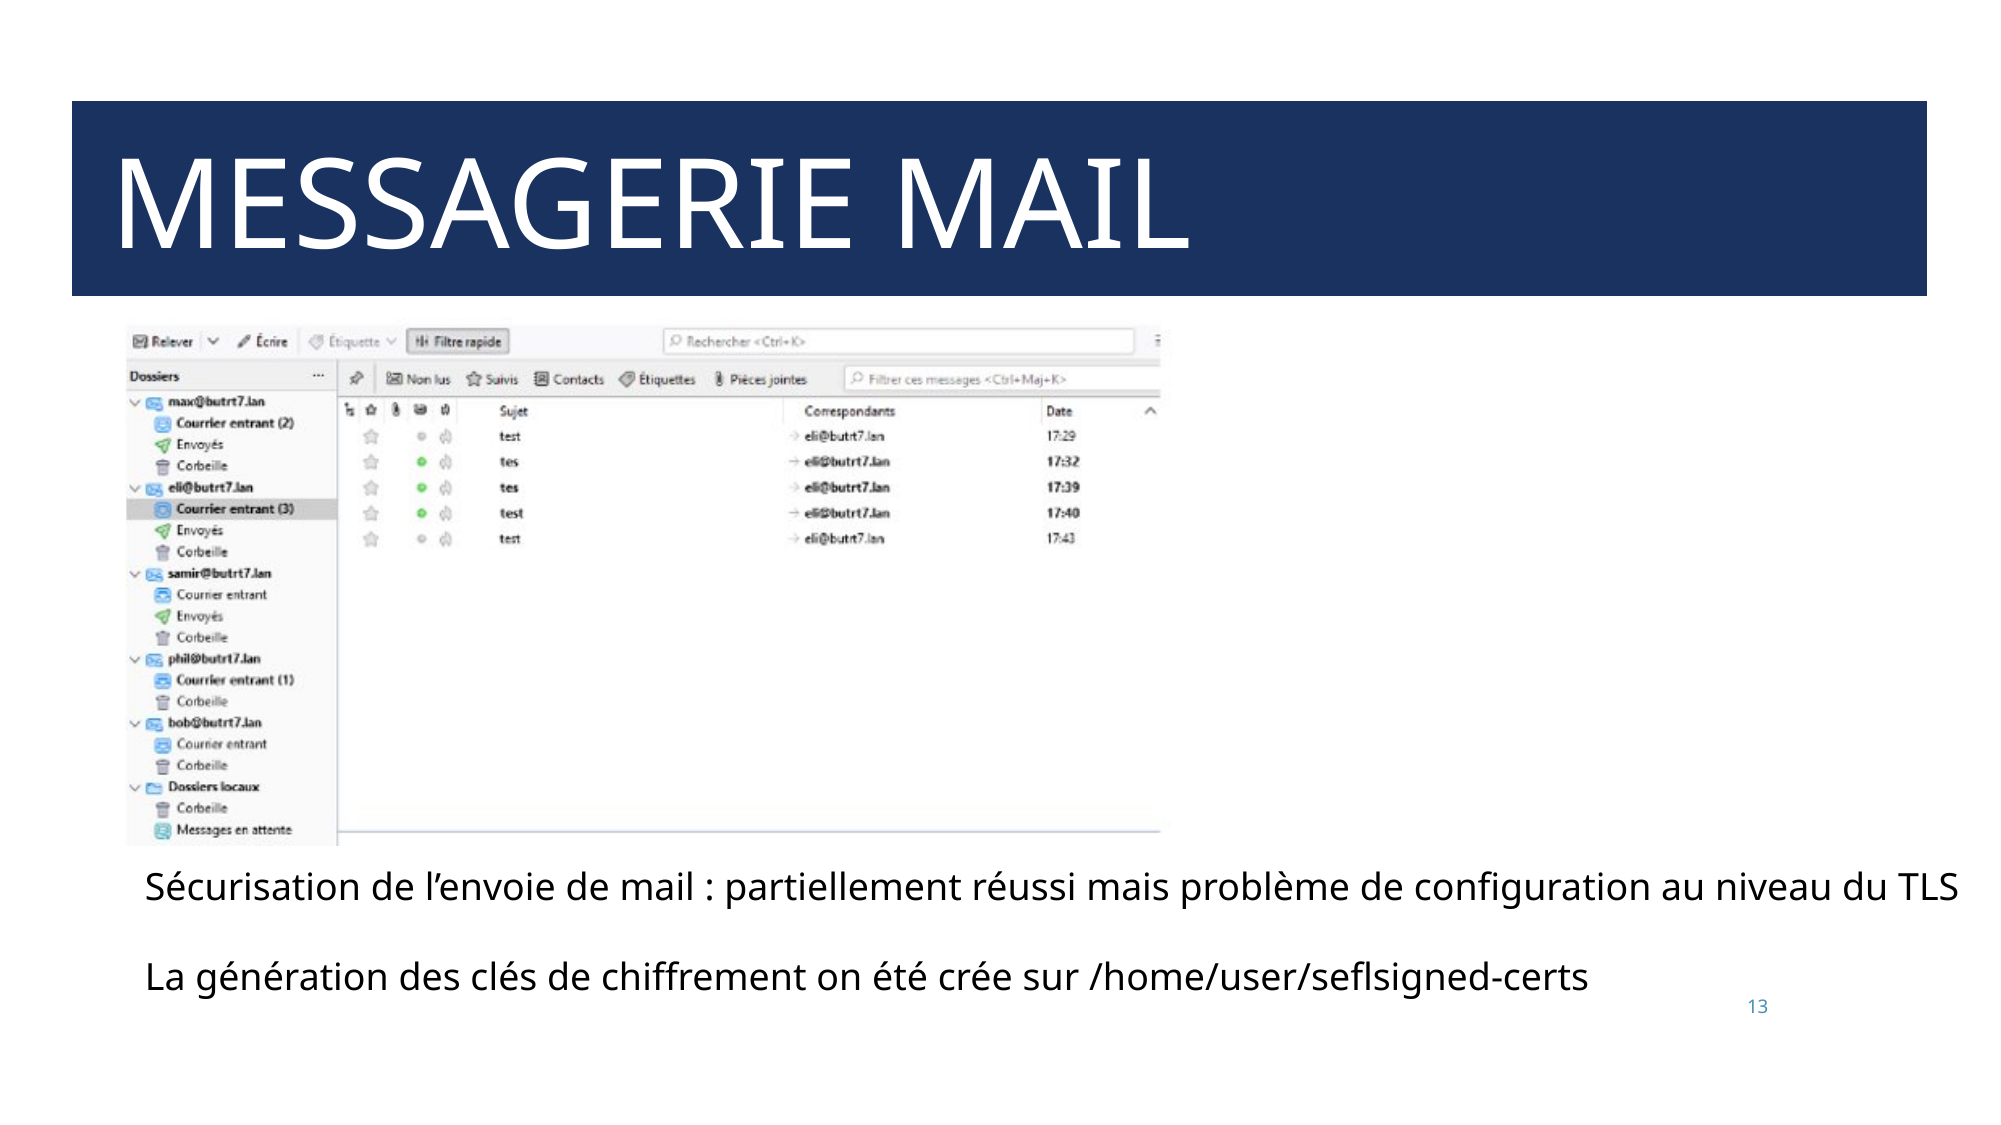

# Messagerie Mail
Sécurisation de l’envoie de mail : partiellement réussi mais problème de configuration au niveau du TLS
La génération des clés de chiffrement on été crée sur /home/user/seflsigned-certs